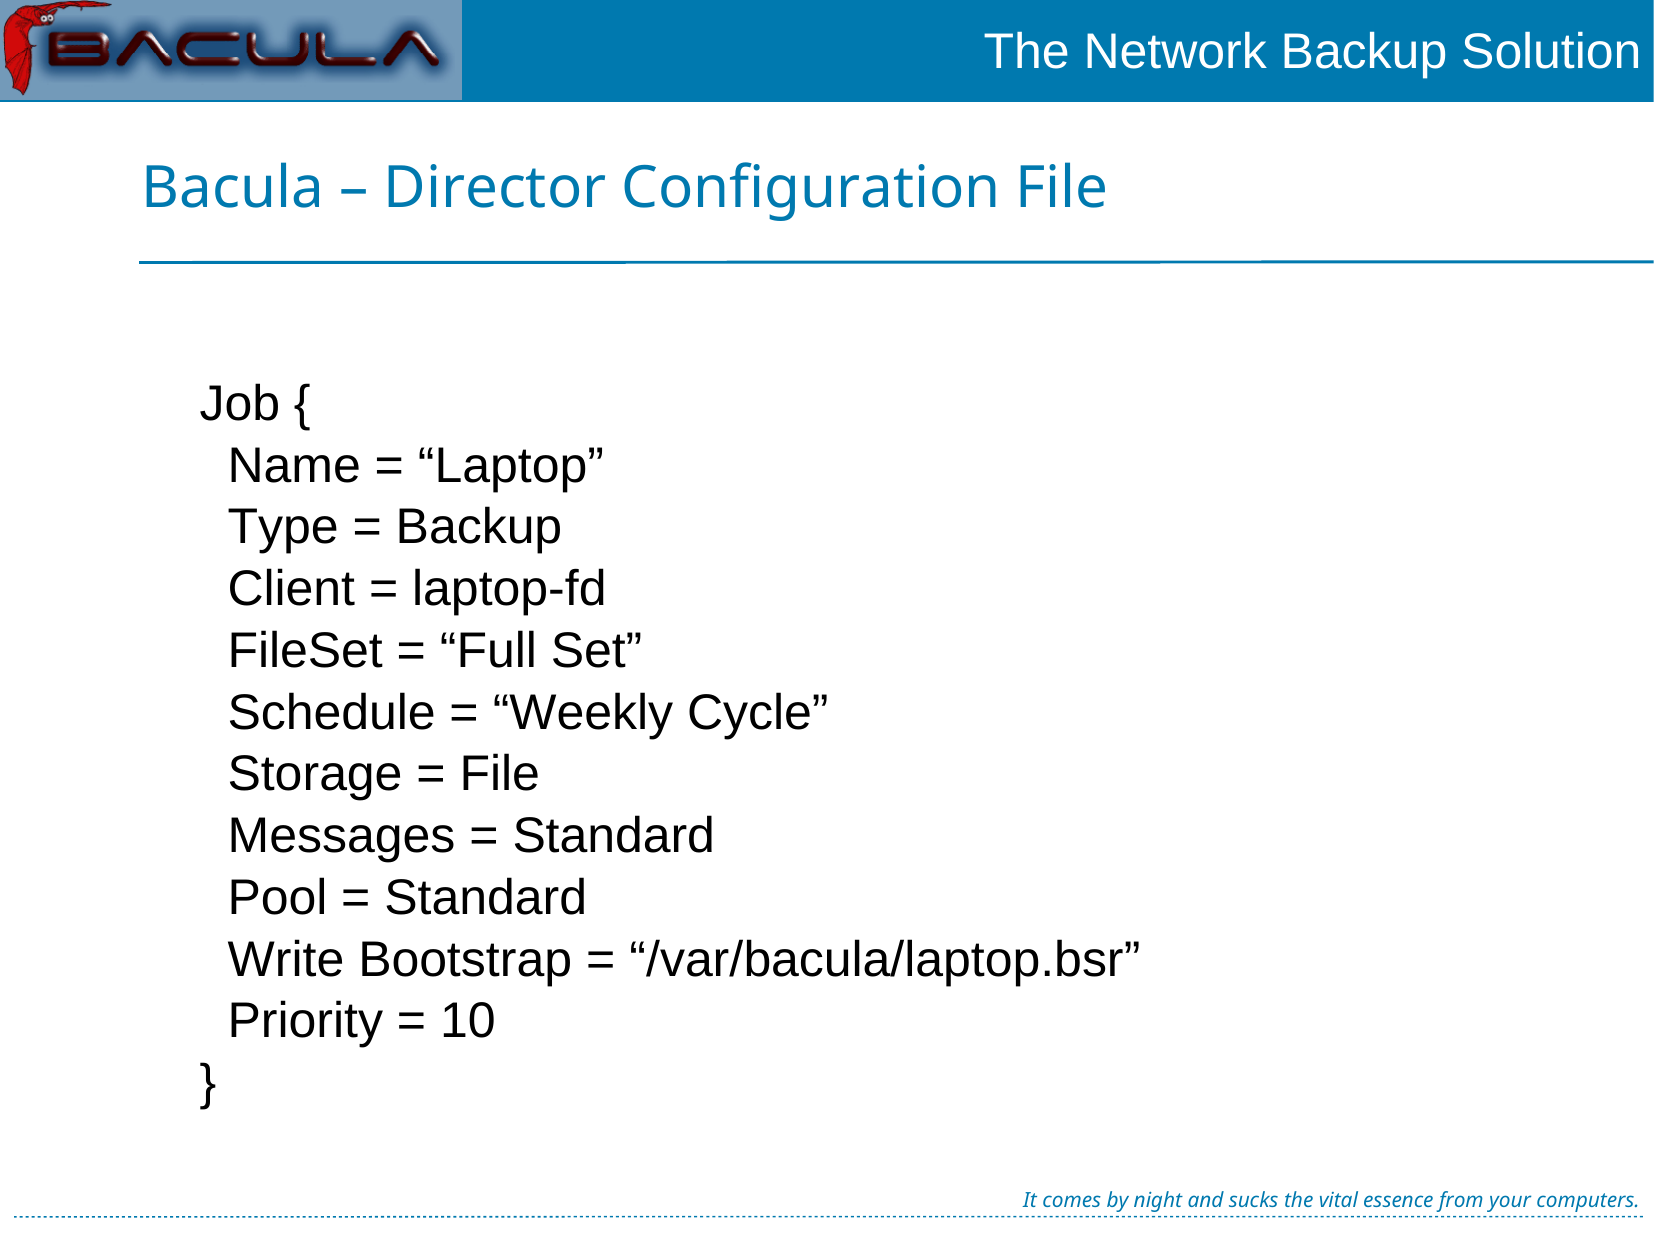

# Bacula – Director Configuration File
Job {
 Name = “Laptop”
 Type = Backup
 Client = laptop-fd
 FileSet = “Full Set”
 Schedule = “Weekly Cycle”
 Storage = File
 Messages = Standard
 Pool = Standard
 Write Bootstrap = “/var/bacula/laptop.bsr”
 Priority = 10
}